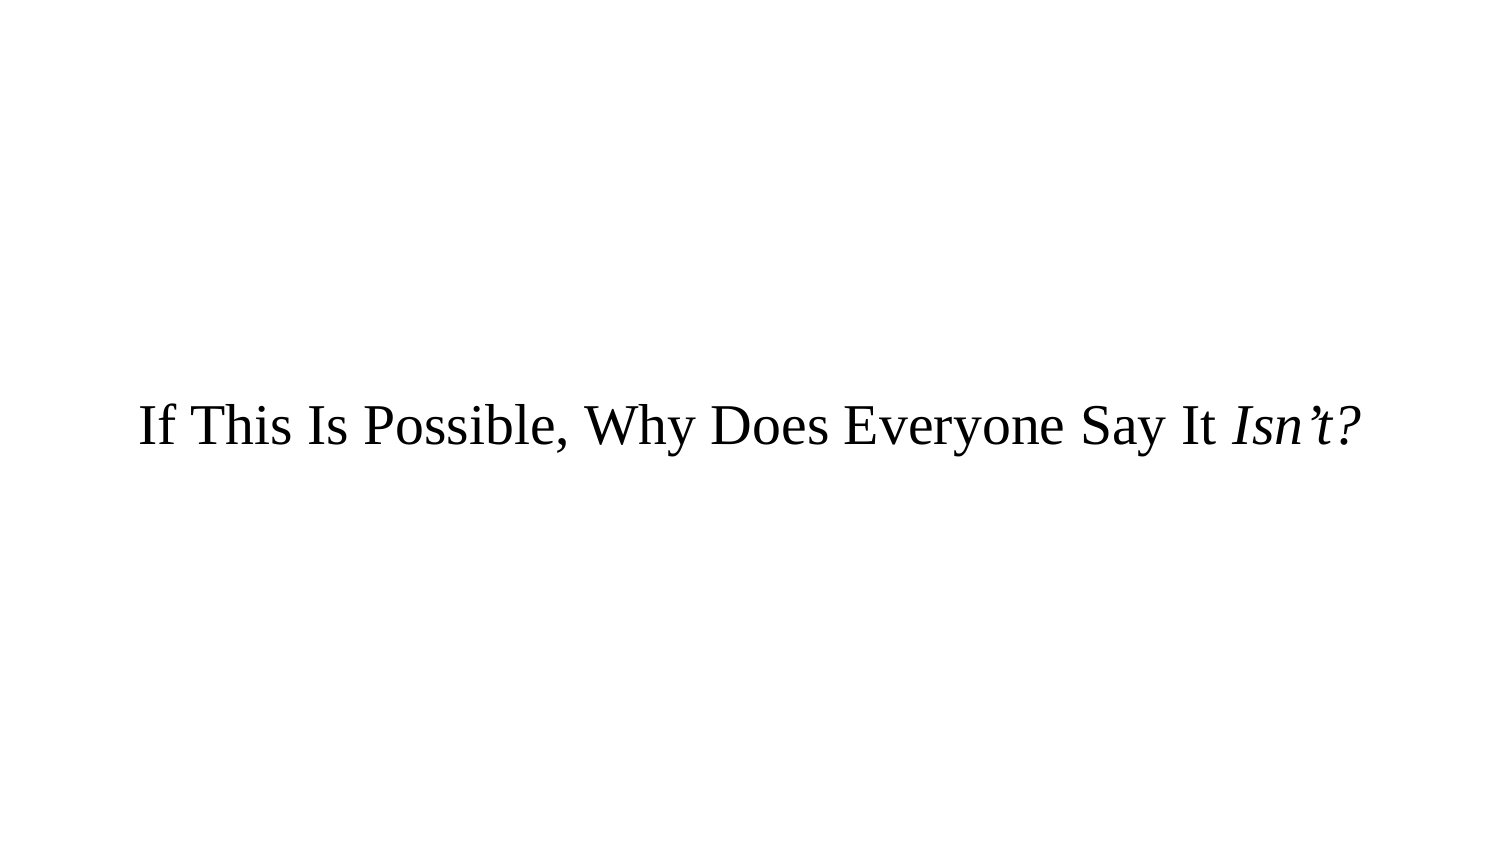

# If This Is Possible, Why Does Everyone Say It Isn’t?